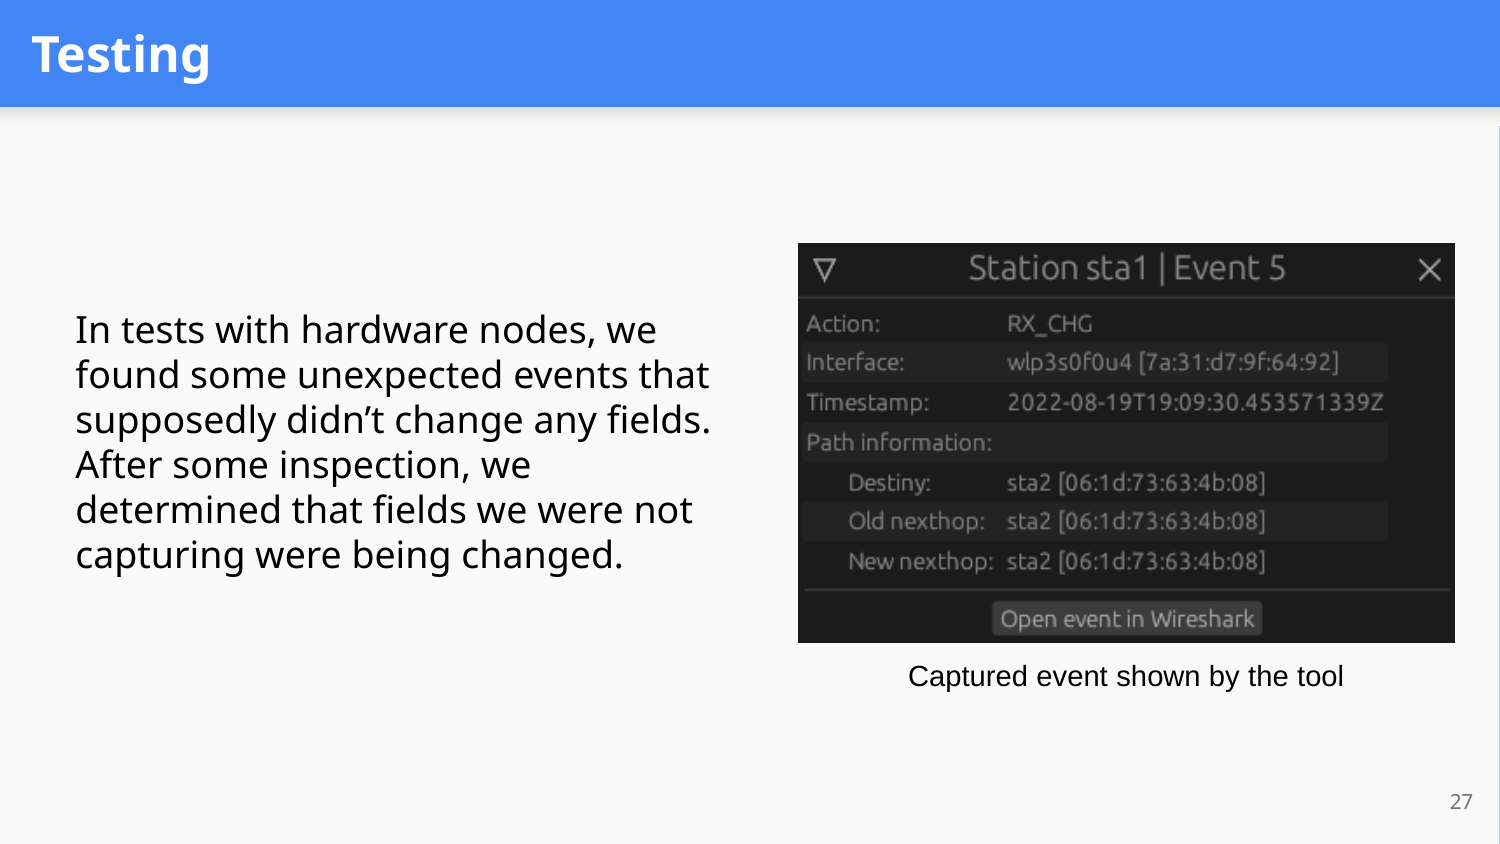

# Testing
In tests with hardware nodes, we found some unexpected events that supposedly didn’t change any fields. After some inspection, we determined that fields we were not capturing were being changed.
Captured event shown by the tool